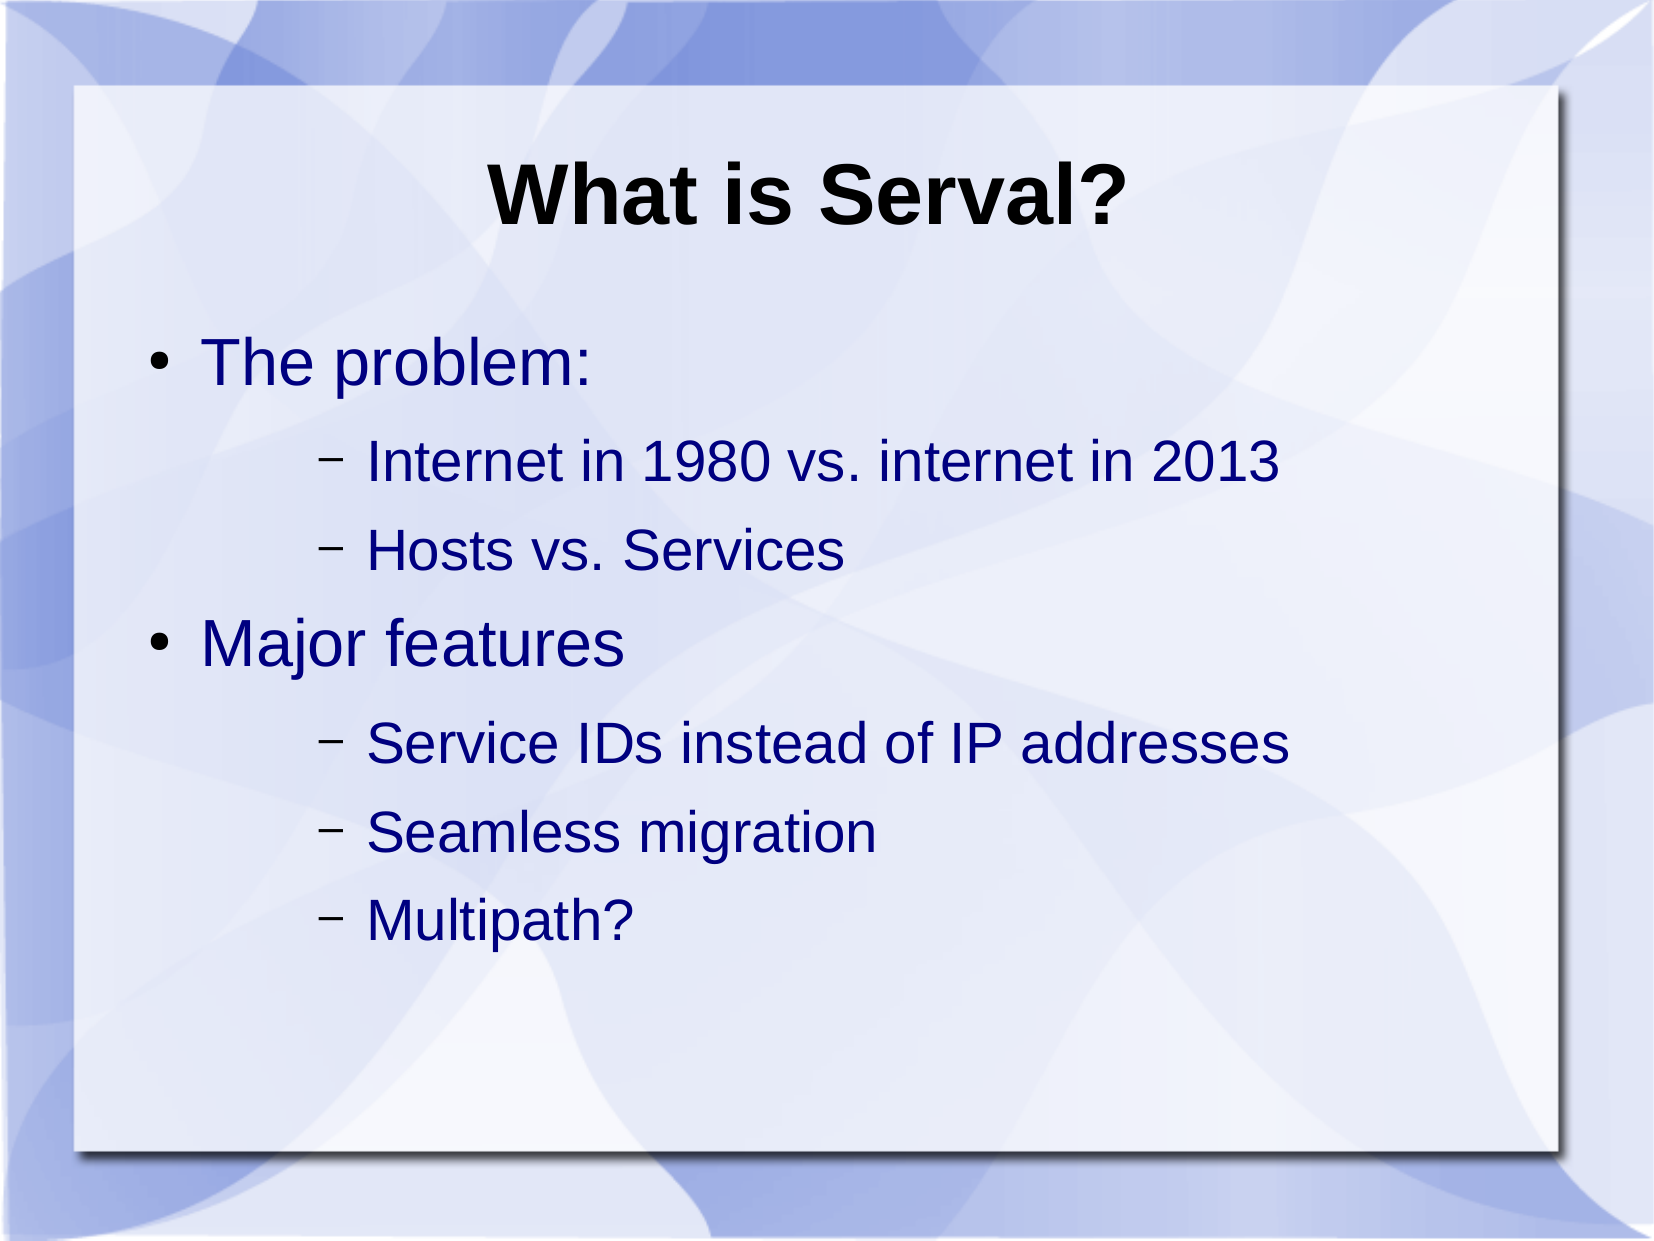

# What is Serval?
The problem:
Internet in 1980 vs. internet in 2013
Hosts vs. Services
Major features
Service IDs instead of IP addresses
Seamless migration
Multipath?